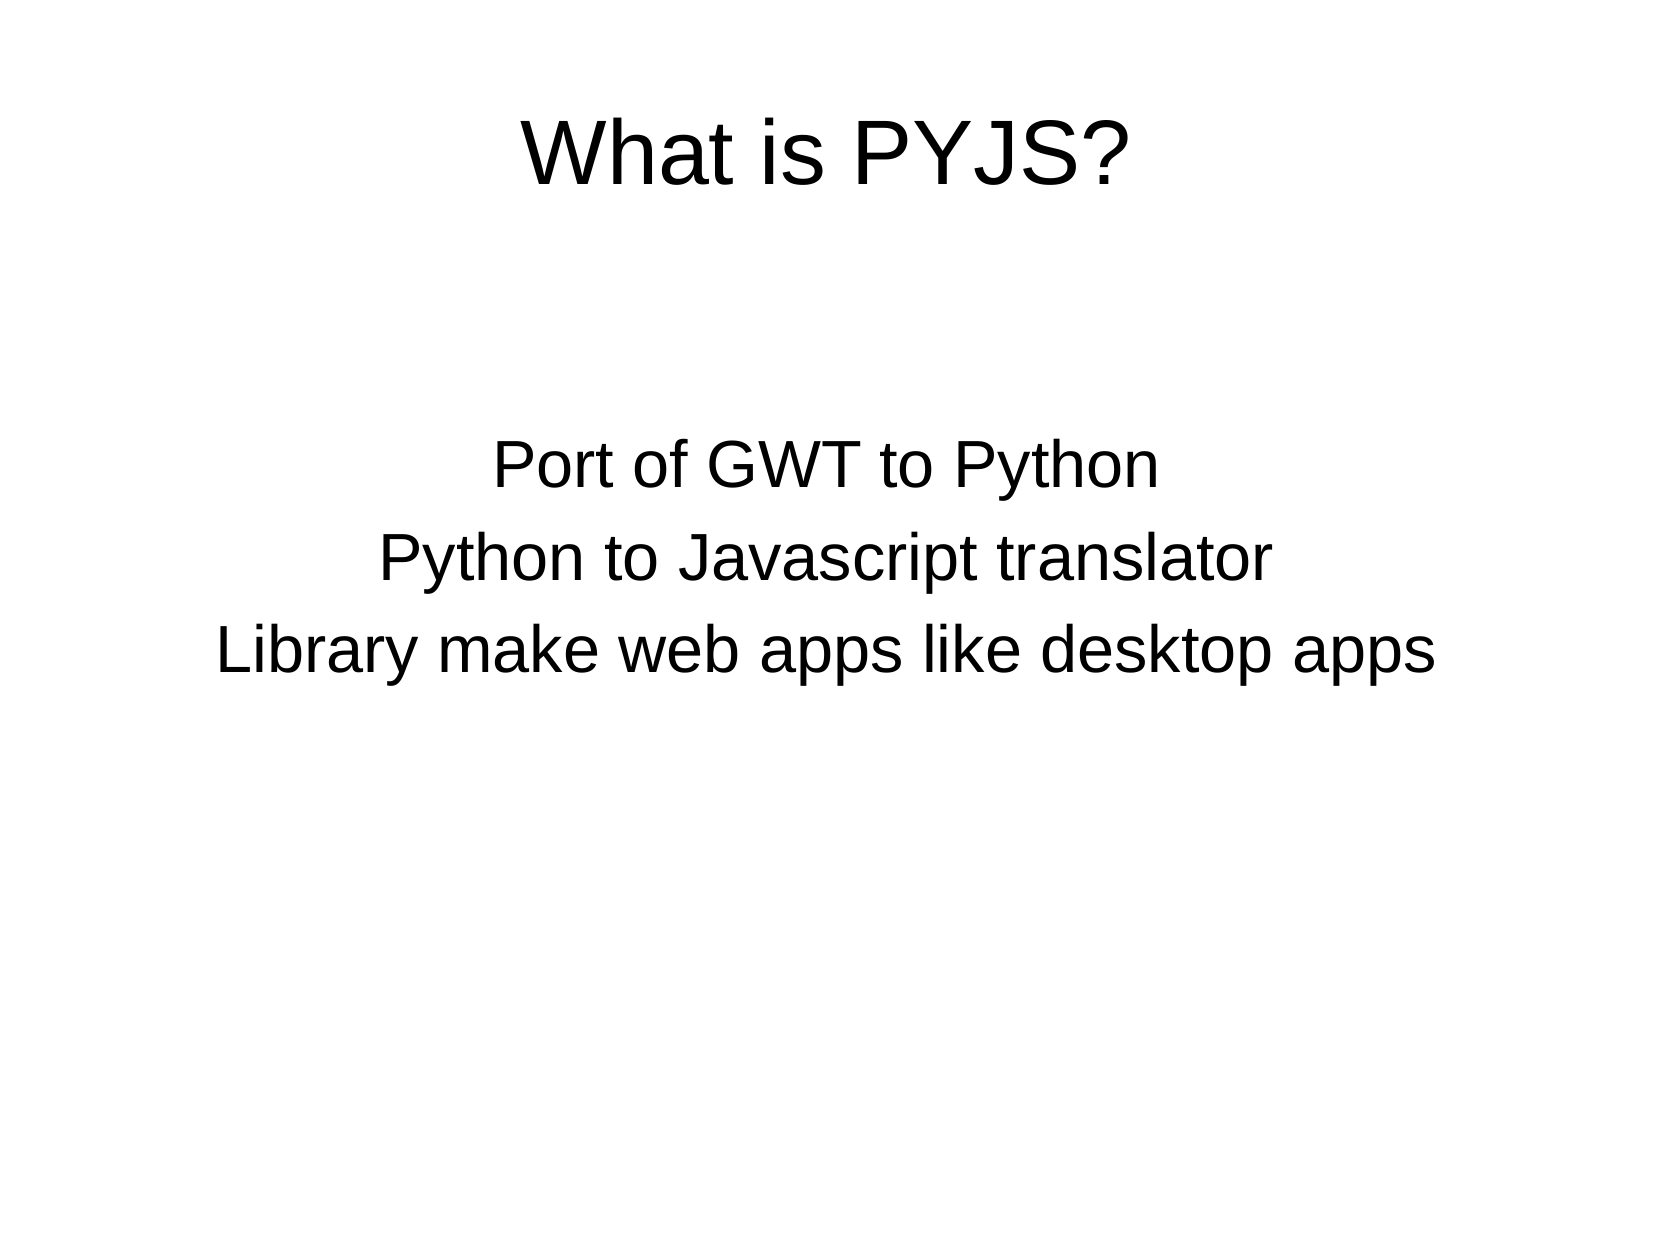

# What is PYJS?
Port of GWT to Python
Python to Javascript translator
Library make web apps like desktop apps